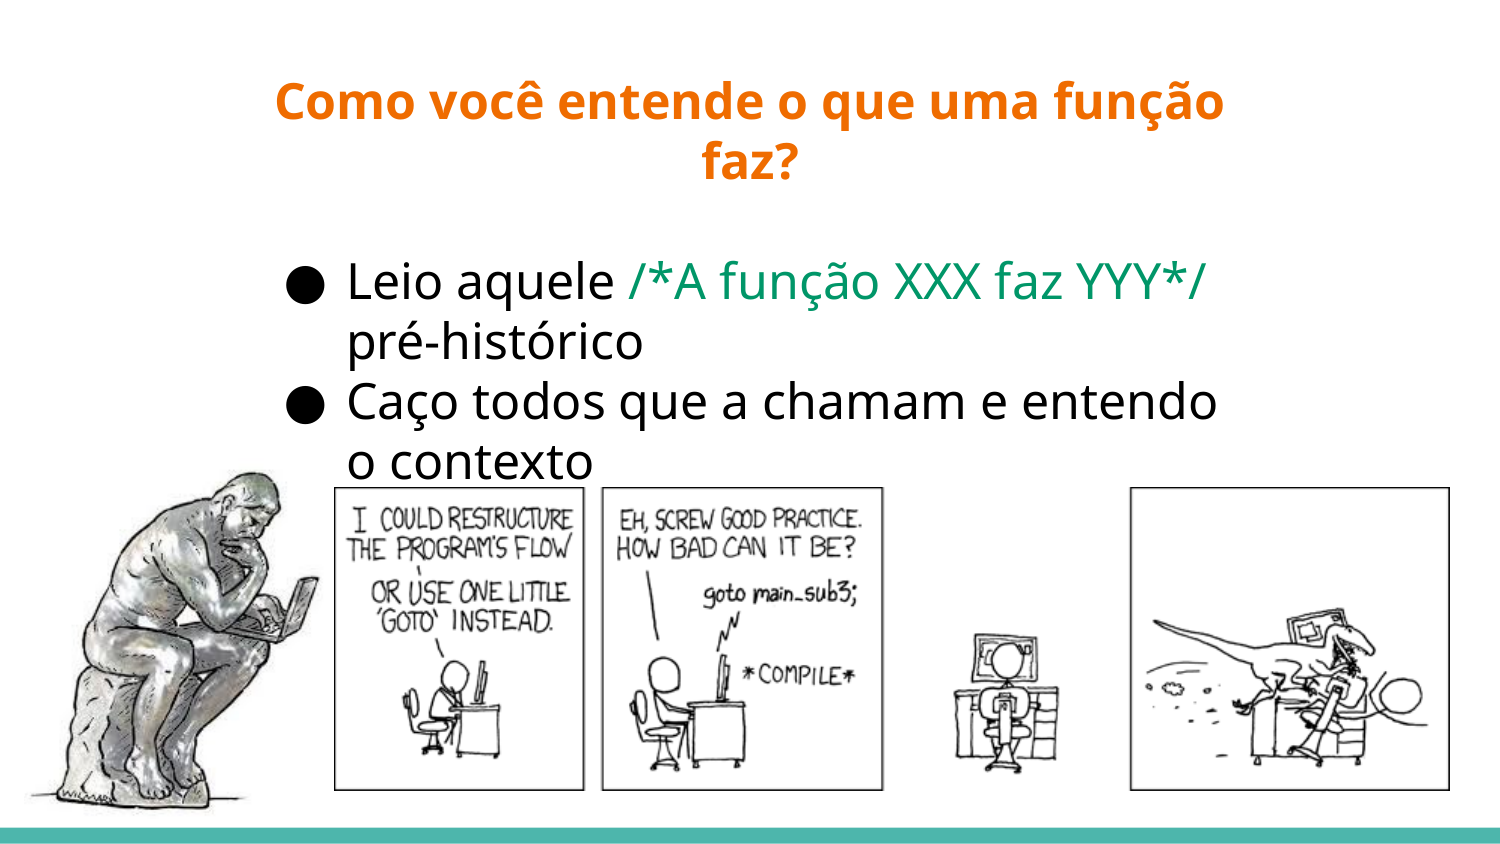

Como você entende o que uma função faz?
Leio aquele /*A função XXX faz YYY*/ pré-histórico
Caço todos que a chamam e entendo o contexto
Leio a implementação e descriptografo o significado